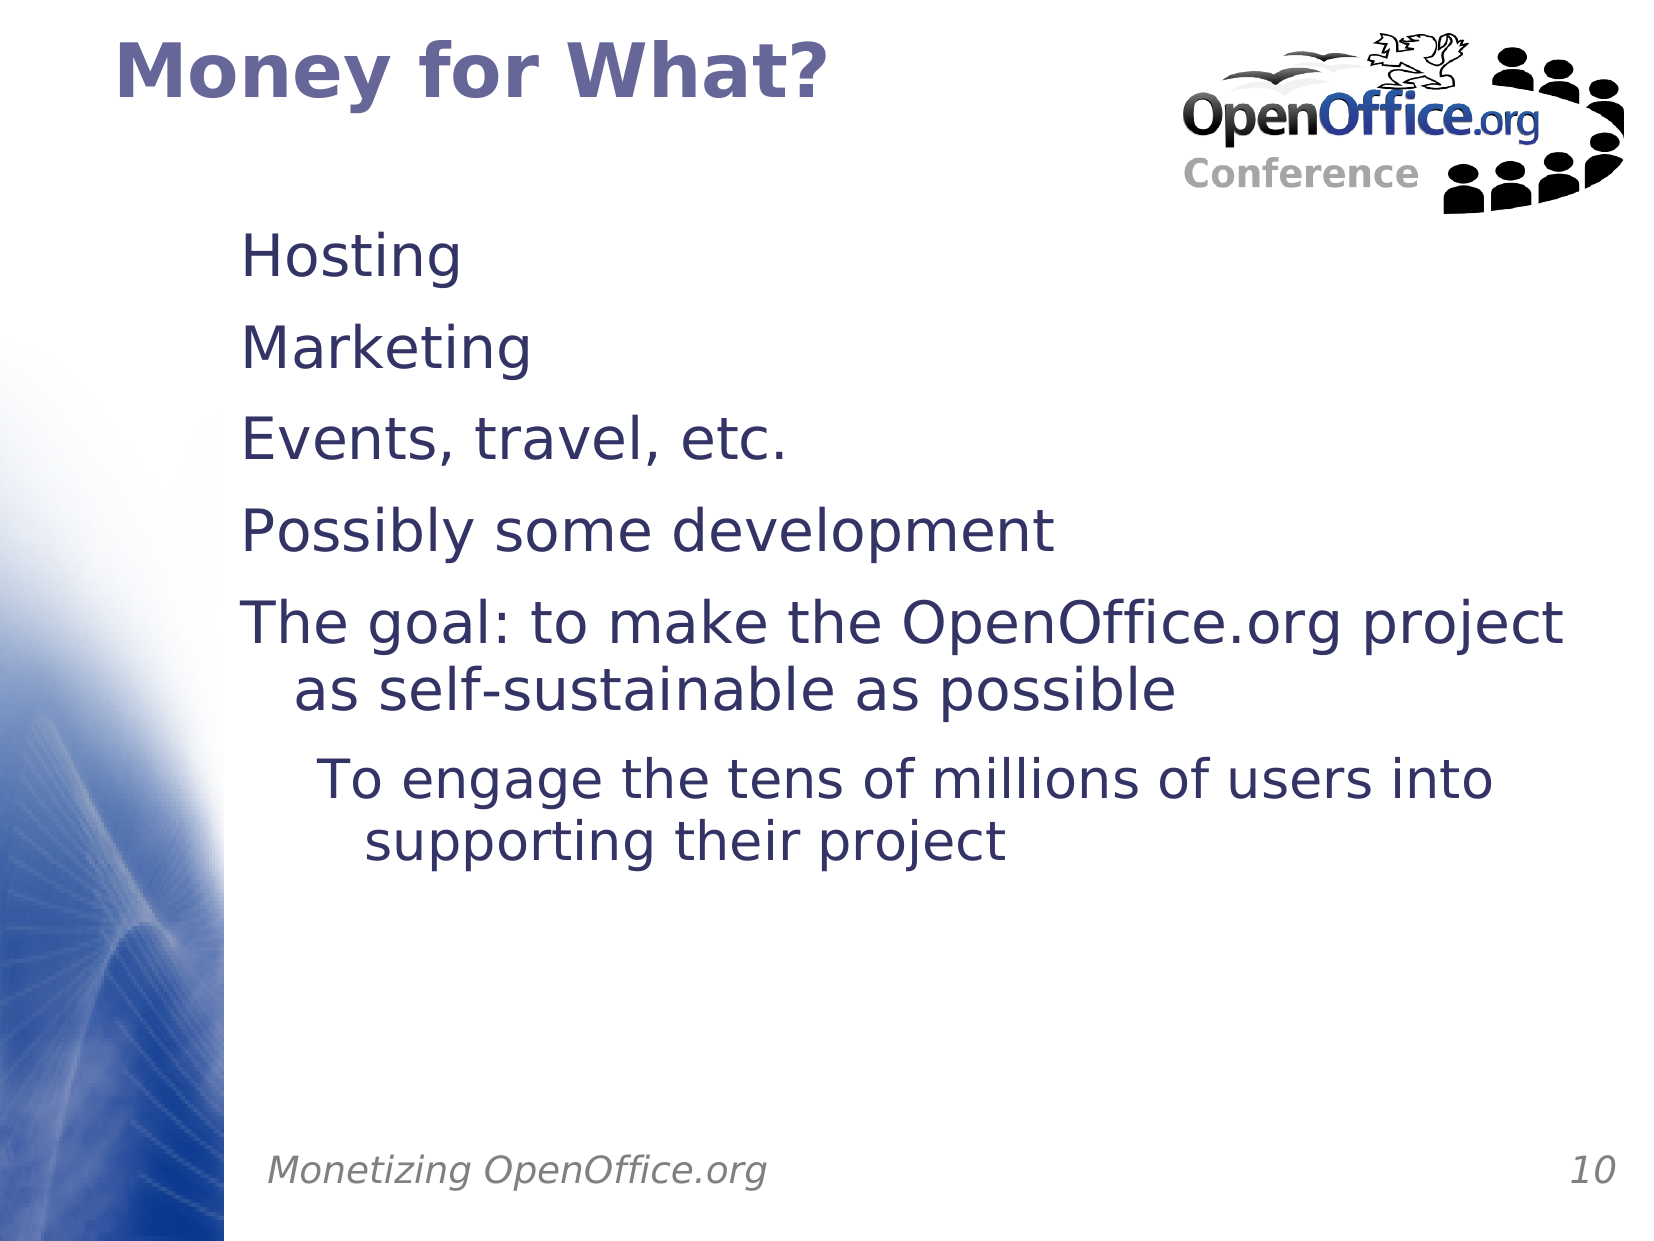

# Money for What?
Hosting
Marketing
Events, travel, etc.
Possibly some development
The goal: to make the OpenOffice.org project as self-sustainable as possible
To engage the tens of millions of users into supporting their project